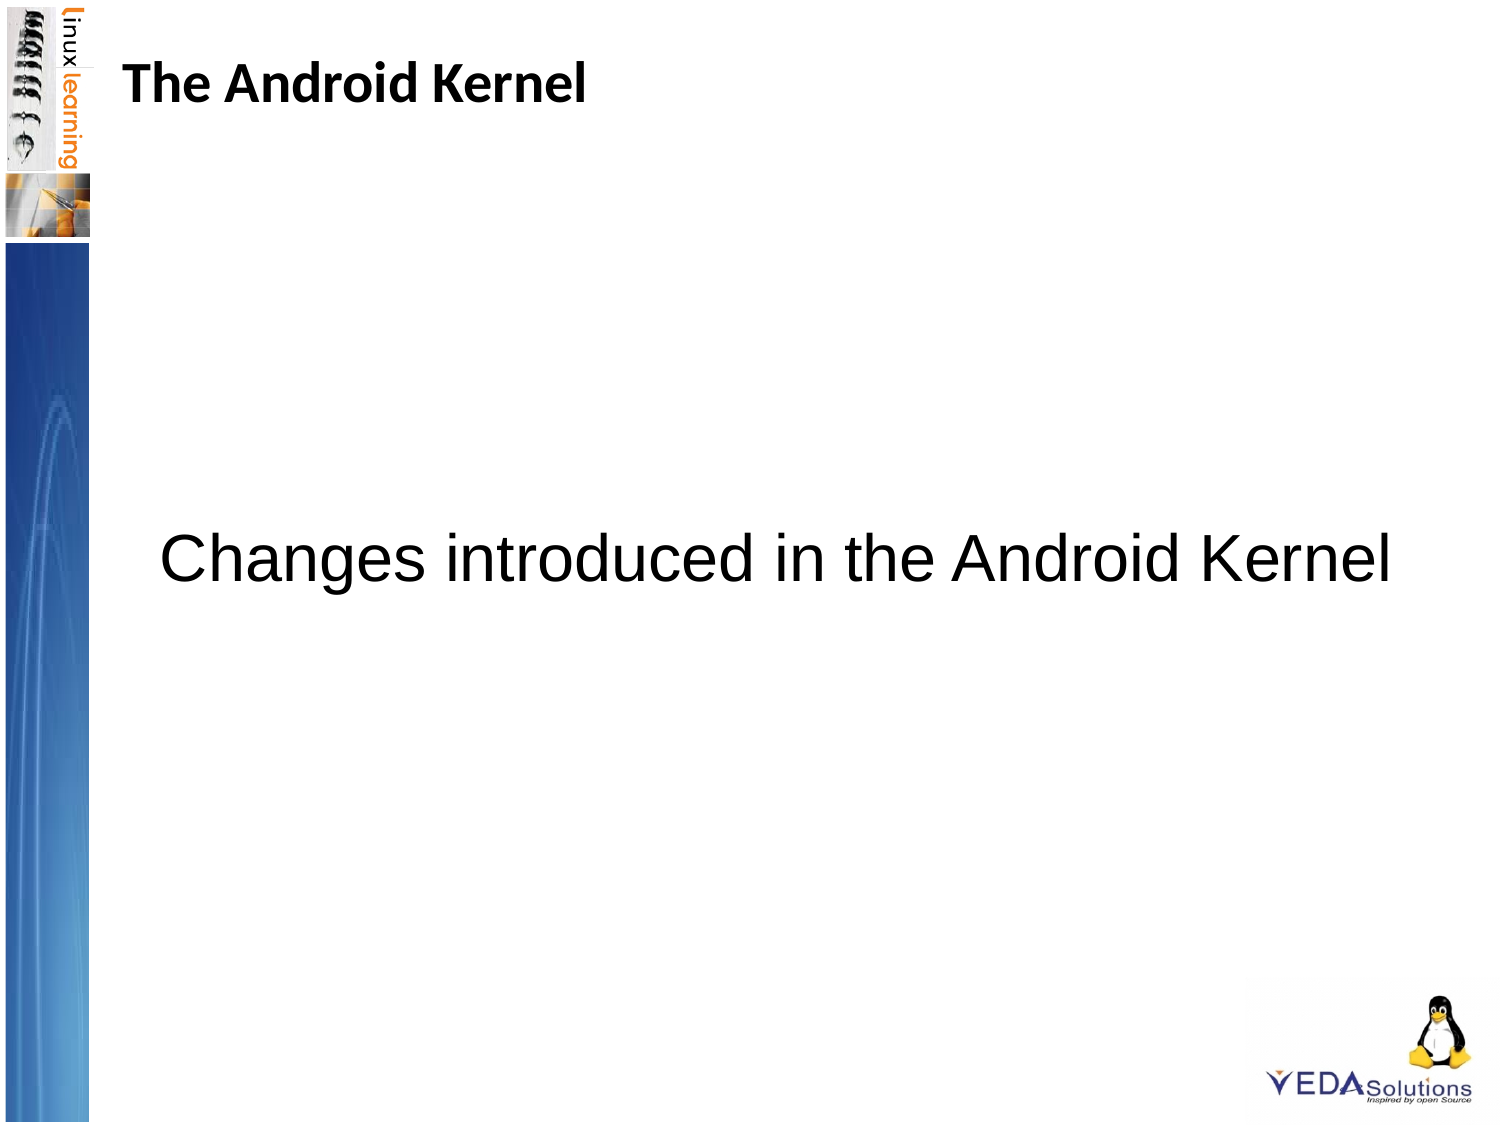

# The Android Kernel
Changes introduced in the Android Kernel